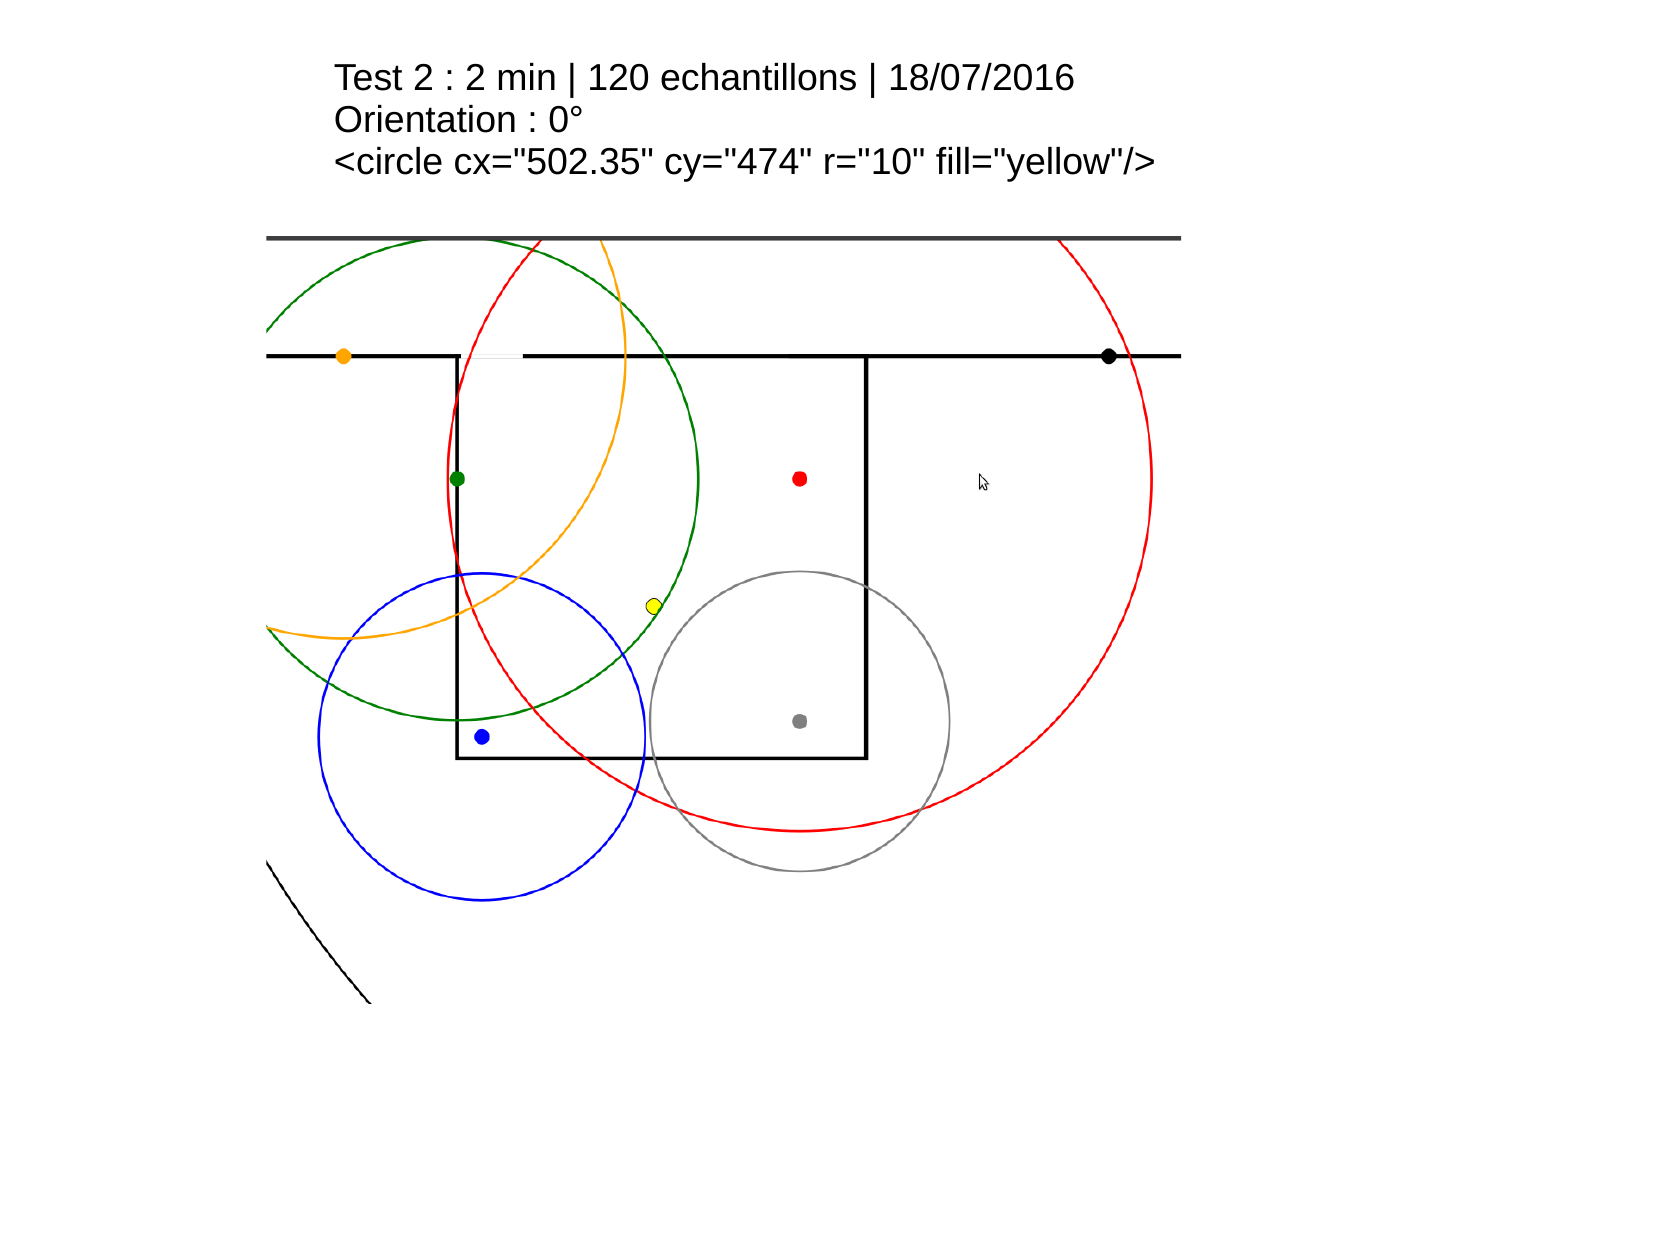

Test 2 : 2 min | 120 echantillons | 18/07/2016
Orientation : 0°
<circle cx="502.35" cy="474" r="10" fill="yellow"/>